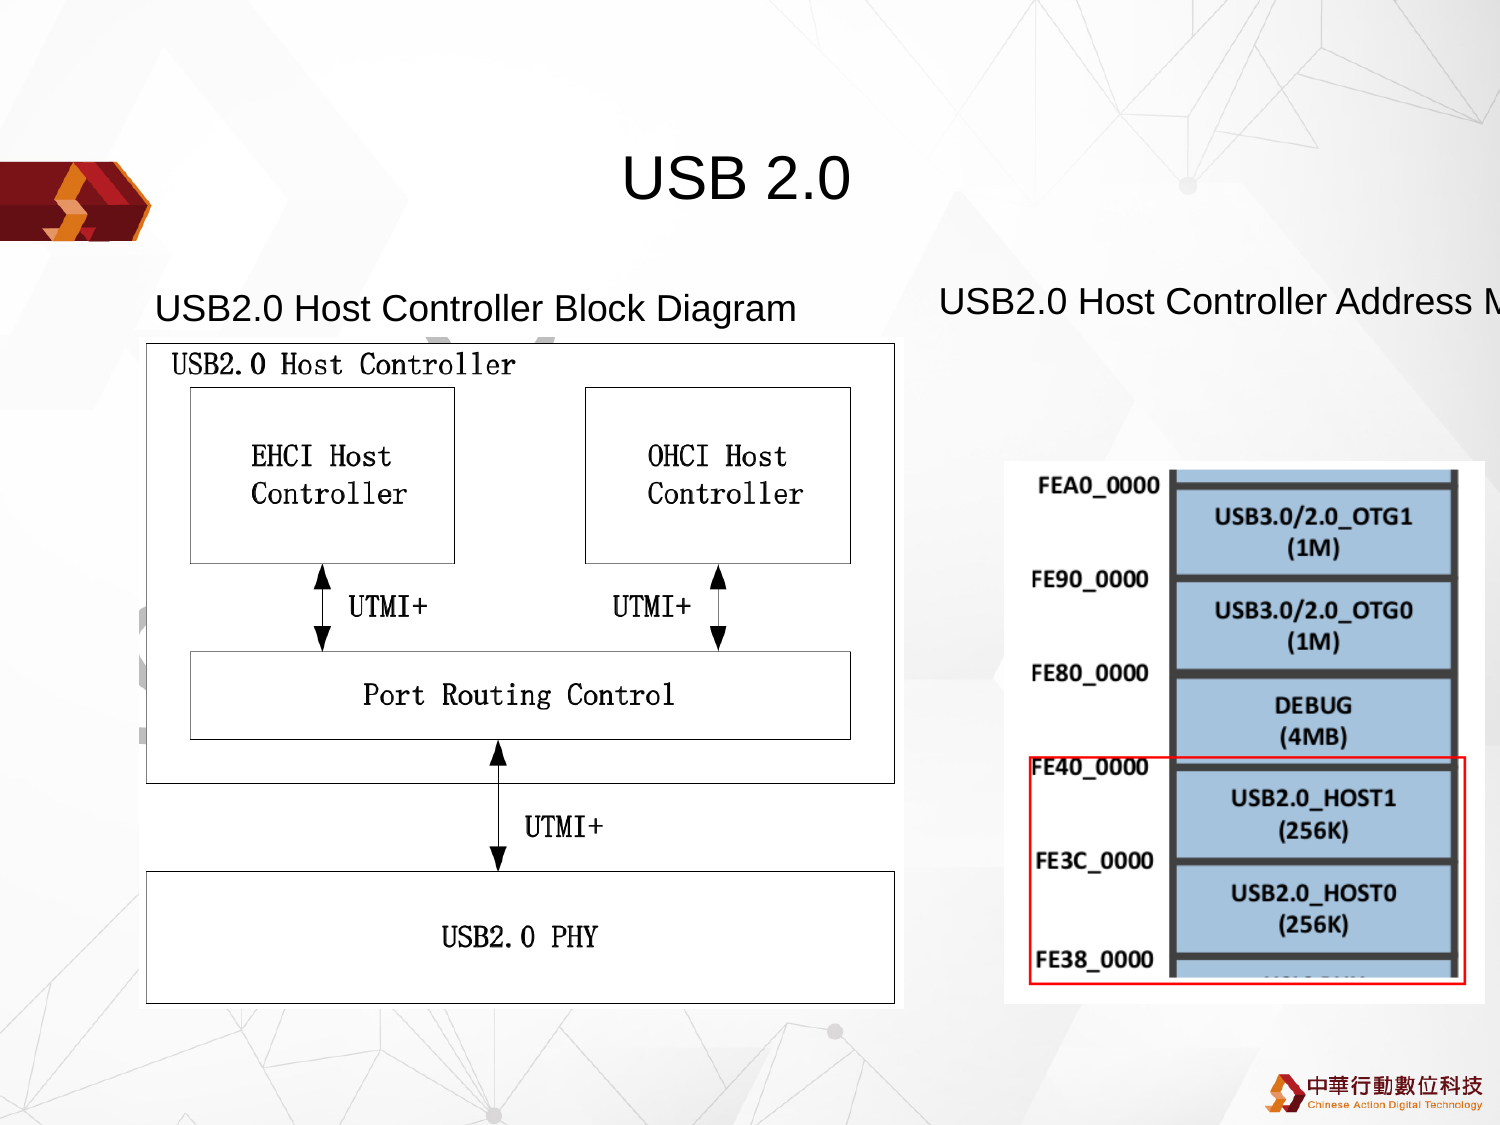

# USB 2.0
USB2.0 Host Controller Address Map
USB2.0 Host Controller Block Diagram